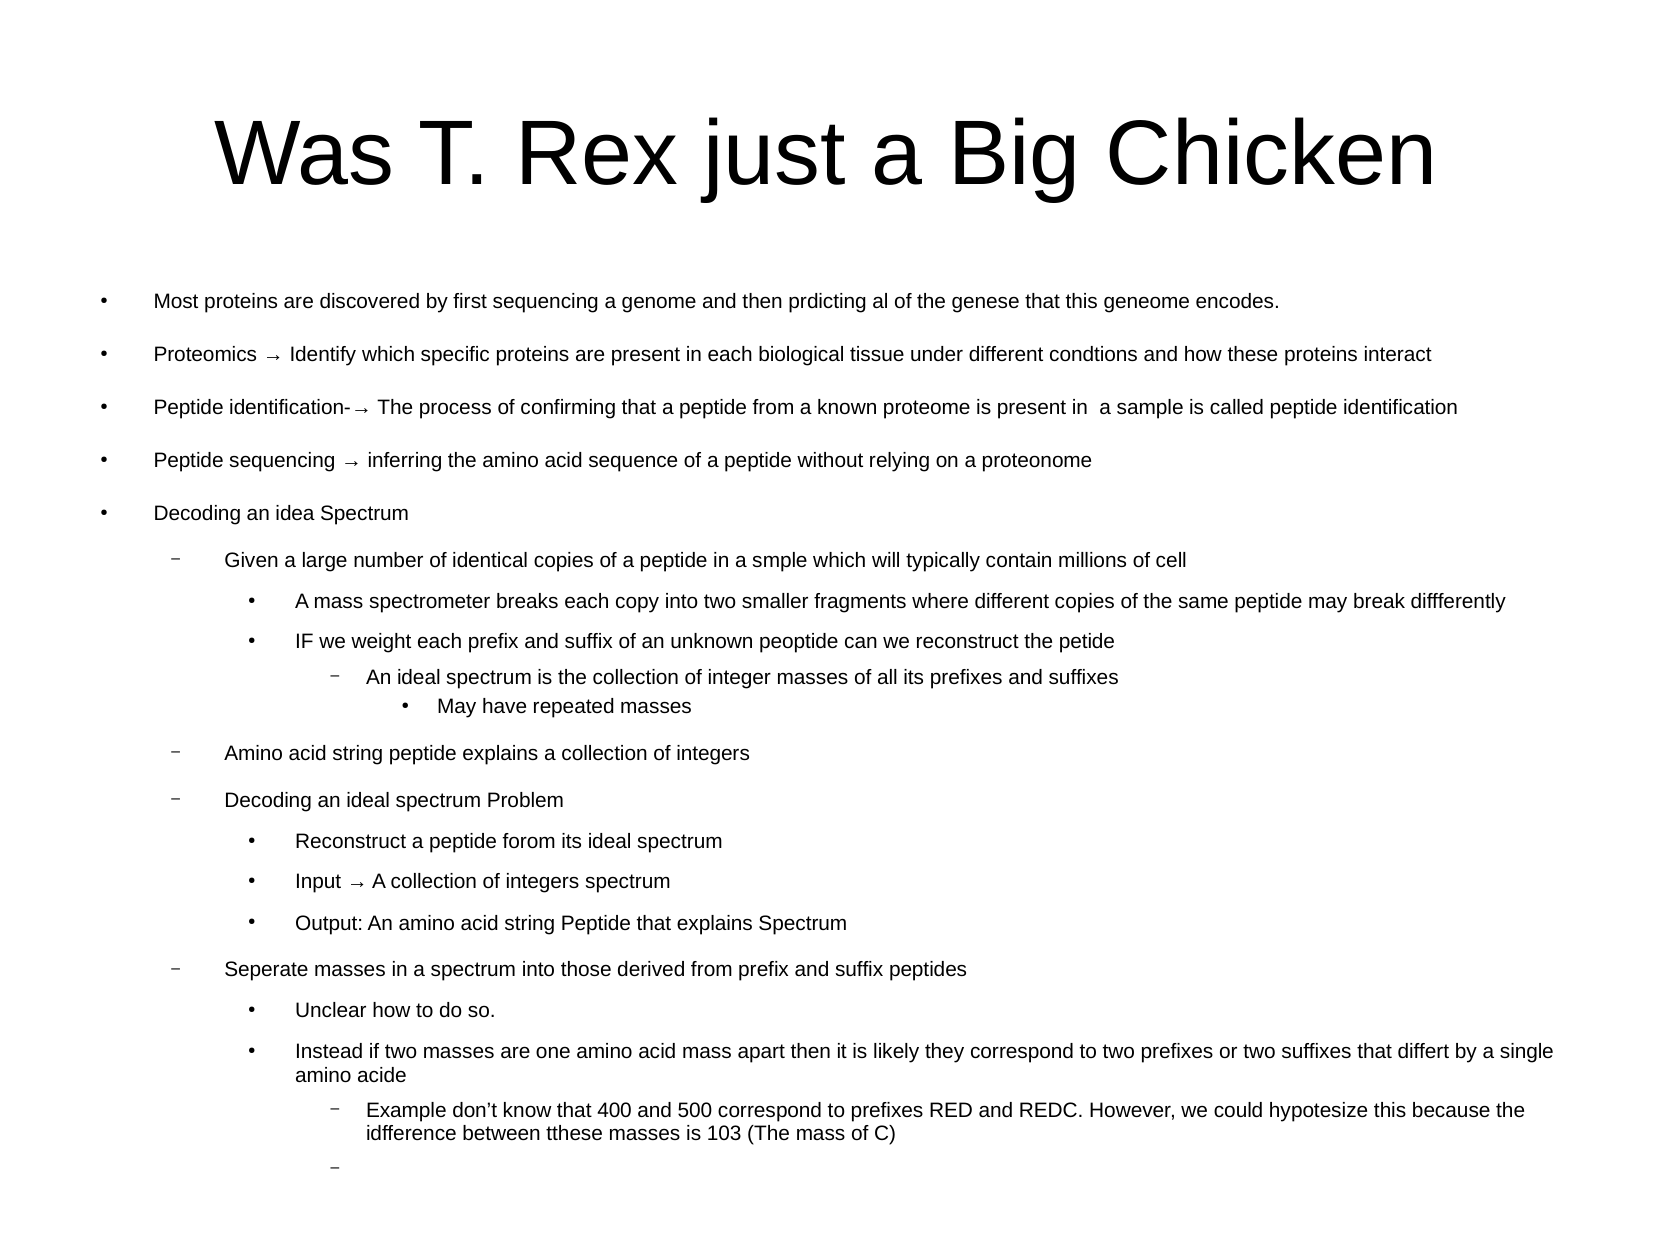

# Was T. Rex just a Big Chicken
Most proteins are discovered by first sequencing a genome and then prdicting al of the genese that this geneome encodes.
Proteomics → Identify which specific proteins are present in each biological tissue under different condtions and how these proteins interact
Peptide identification-→ The process of confirming that a peptide from a known proteome is present in a sample is called peptide identification
Peptide sequencing → inferring the amino acid sequence of a peptide without relying on a proteonome
Decoding an idea Spectrum
Given a large number of identical copies of a peptide in a smple which will typically contain millions of cell
A mass spectrometer breaks each copy into two smaller fragments where different copies of the same peptide may break diffferently
IF we weight each prefix and suffix of an unknown peoptide can we reconstruct the petide
An ideal spectrum is the collection of integer masses of all its prefixes and suffixes
May have repeated masses
Amino acid string peptide explains a collection of integers
Decoding an ideal spectrum Problem
Reconstruct a peptide forom its ideal spectrum
Input → A collection of integers spectrum
Output: An amino acid string Peptide that explains Spectrum
Seperate masses in a spectrum into those derived from prefix and suffix peptides
Unclear how to do so.
Instead if two masses are one amino acid mass apart then it is likely they correspond to two prefixes or two suffixes that differt by a single amino acide
Example don’t know that 400 and 500 correspond to prefixes RED and REDC. However, we could hypotesize this because the idfference between tthese masses is 103 (The mass of C)